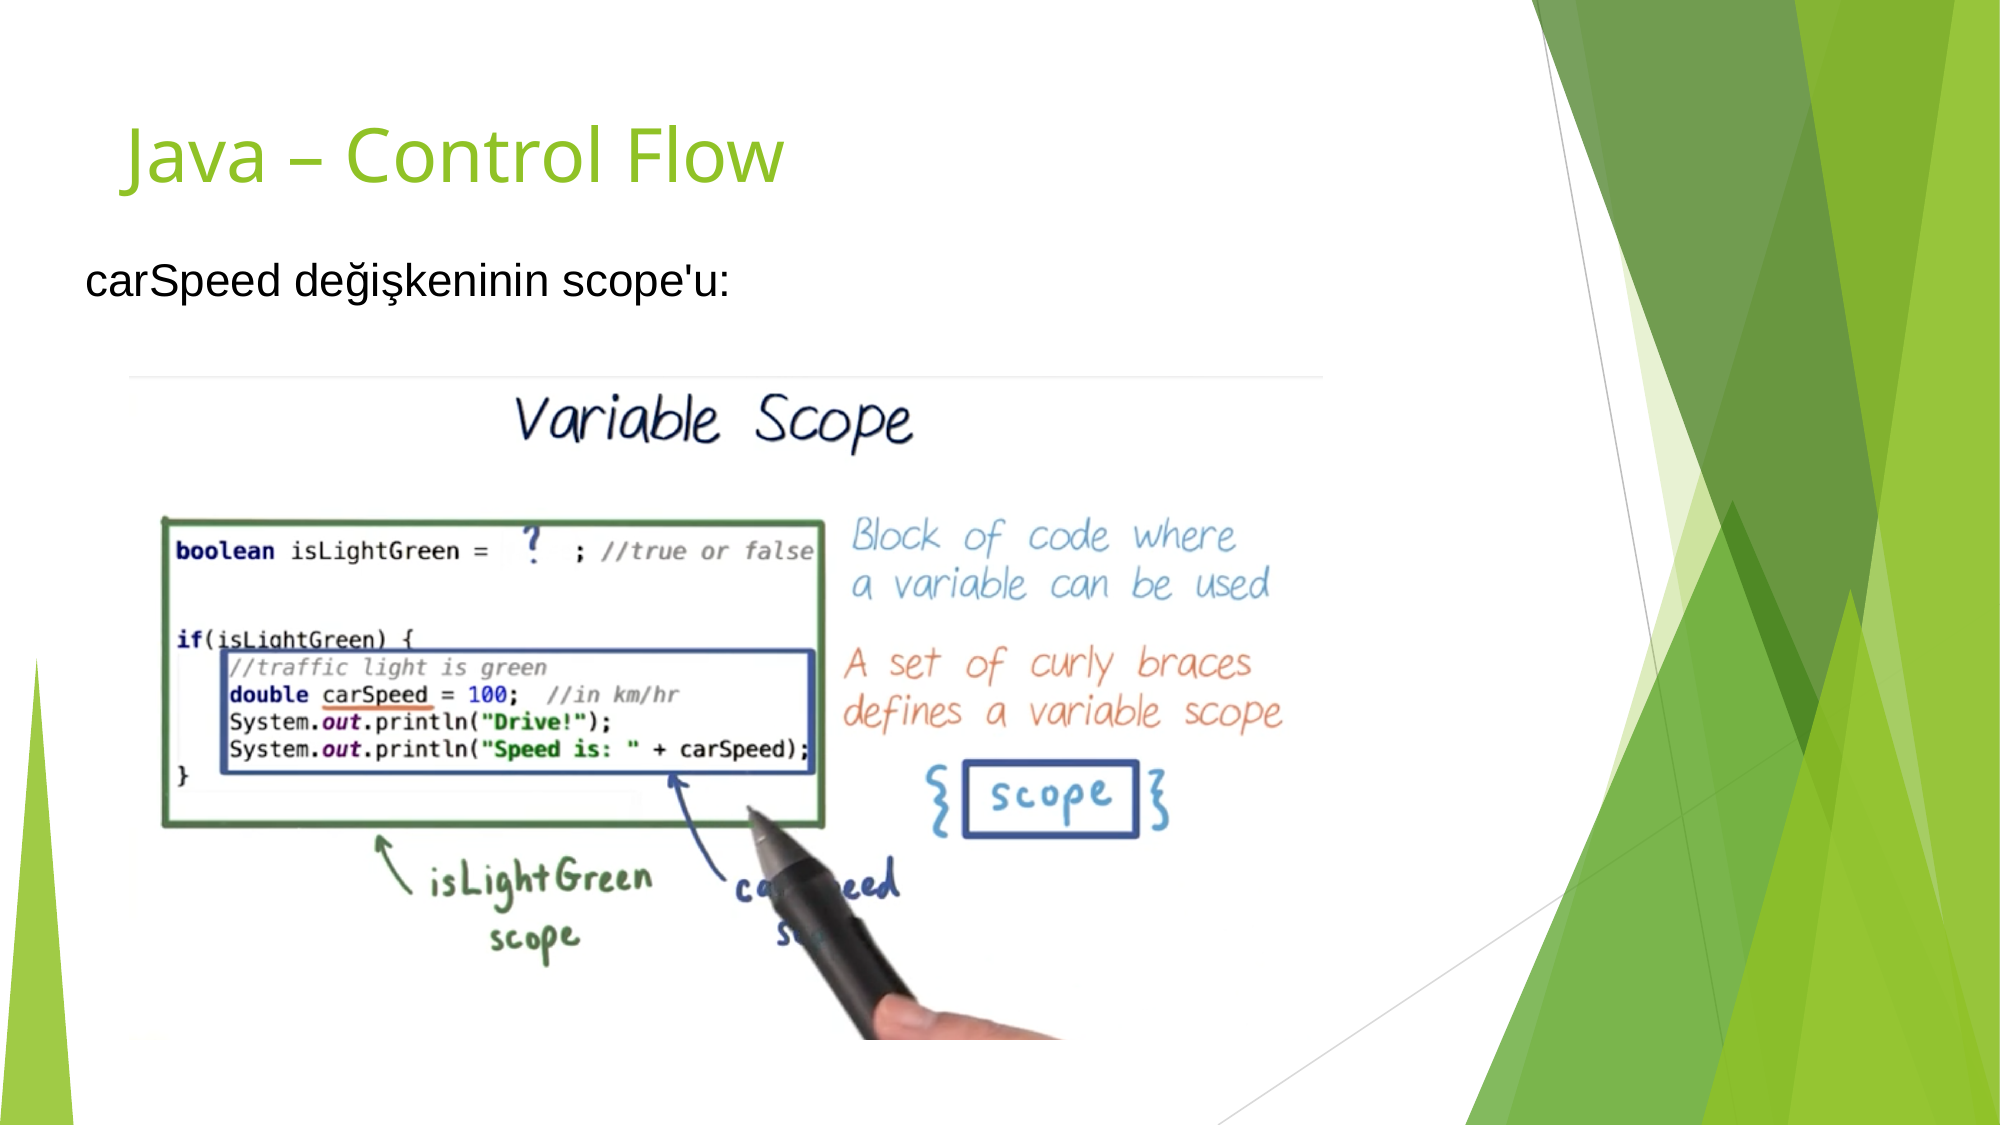

# Java – Control Flow
carSpeed değişkeninin scope'u: